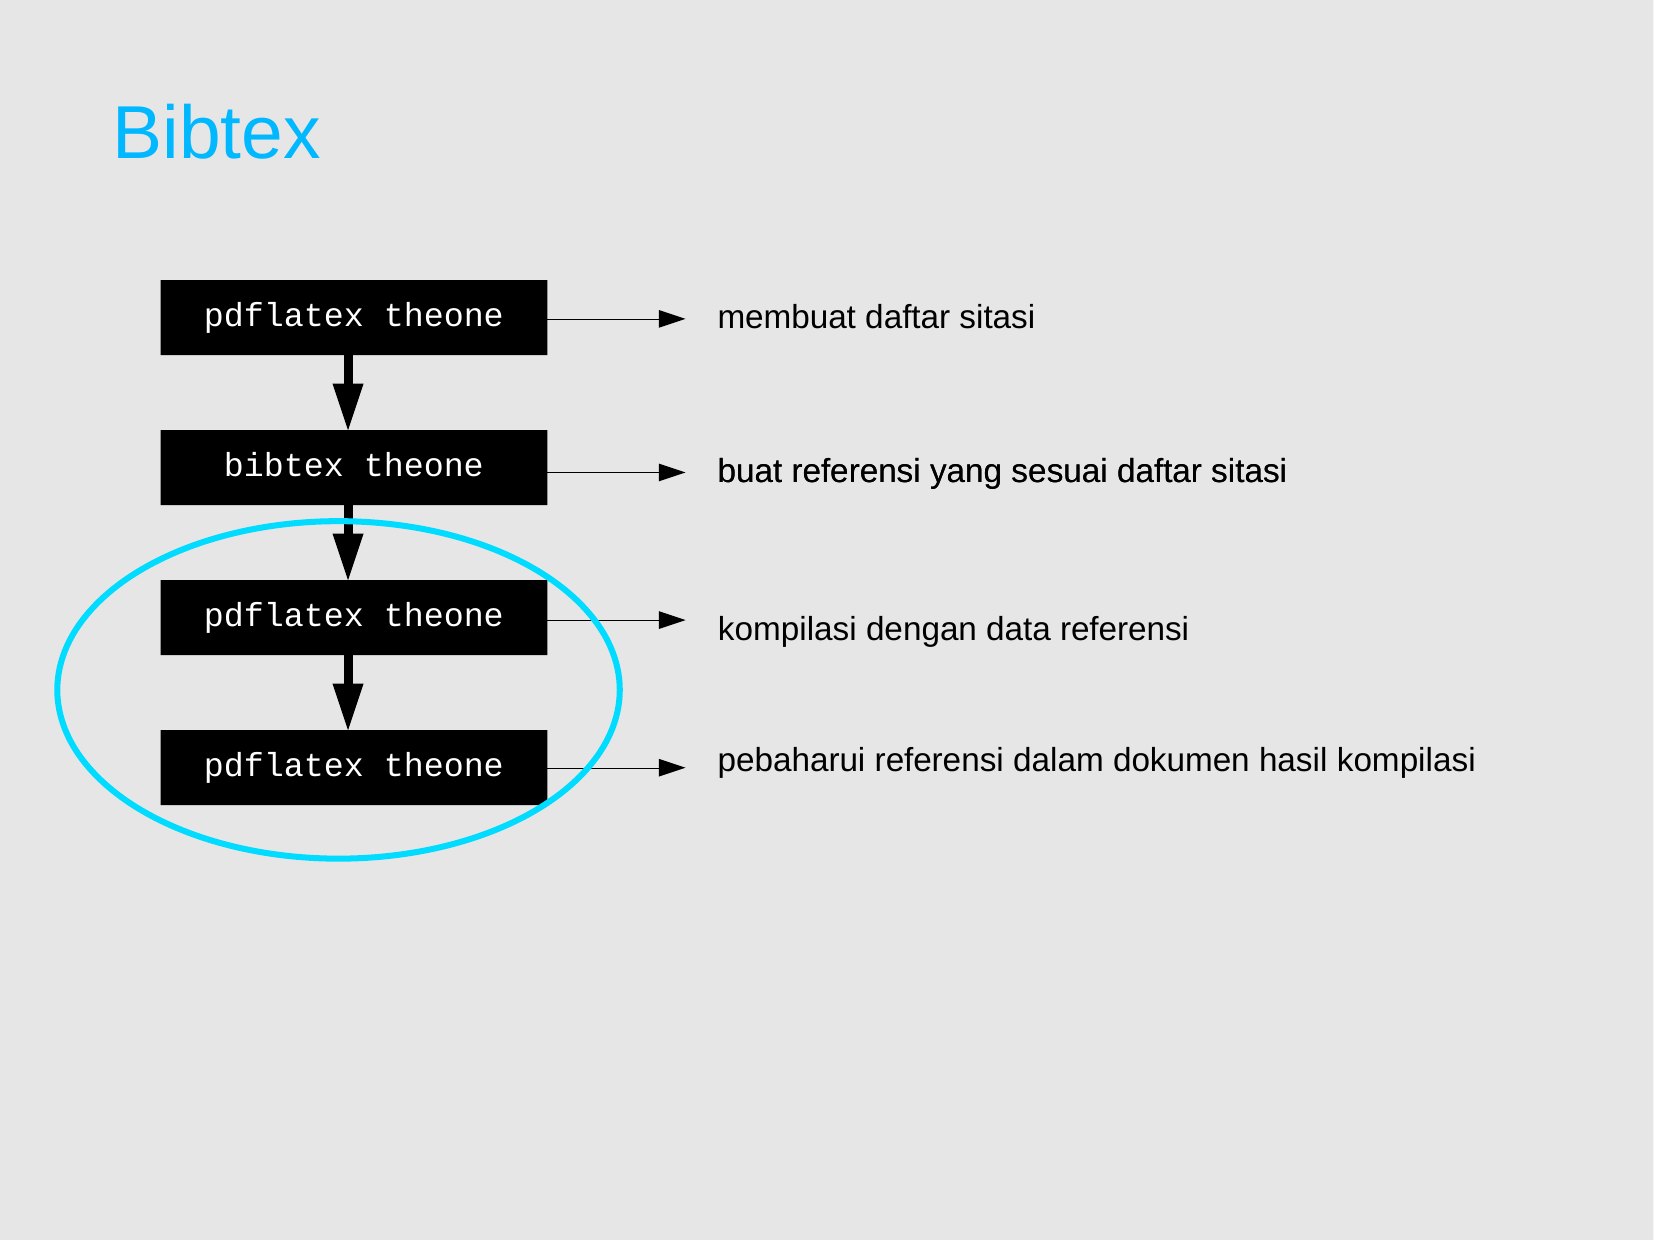

# Bibtex
pdflatex theone
membuat daftar sitasi
bibtex theone
buat referensi yang sesuai daftar sitasi
buat referensi yang sesuai daftar sitasi
pdflatex theone
kompilasi dengan data referensi
pdflatex theone
pebaharui referensi dalam dokumen hasil kompilasi